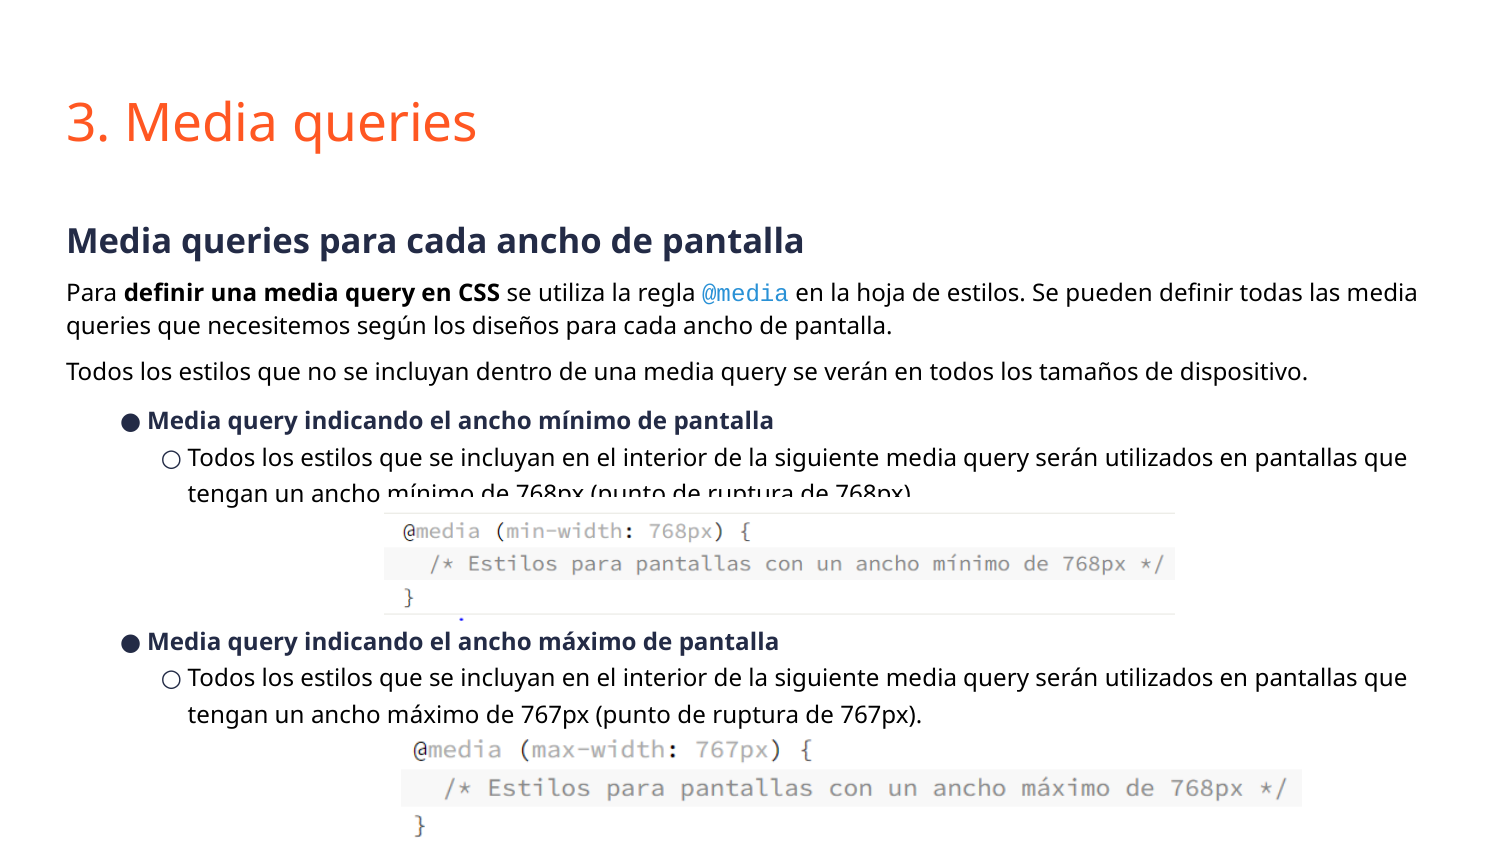

# 3. Media queries
Media queries para cada ancho de pantalla
Para definir una media query en CSS se utiliza la regla @media en la hoja de estilos. Se pueden definir todas las media queries que necesitemos según los diseños para cada ancho de pantalla.
Todos los estilos que no se incluyan dentro de una media query se verán en todos los tamaños de dispositivo.
Media query indicando el ancho mínimo de pantalla
Todos los estilos que se incluyan en el interior de la siguiente media query serán utilizados en pantallas que tengan un ancho mínimo de 768px (punto de ruptura de 768px).
Media query indicando el ancho máximo de pantalla
Todos los estilos que se incluyan en el interior de la siguiente media query serán utilizados en pantallas que tengan un ancho máximo de 767px (punto de ruptura de 767px).